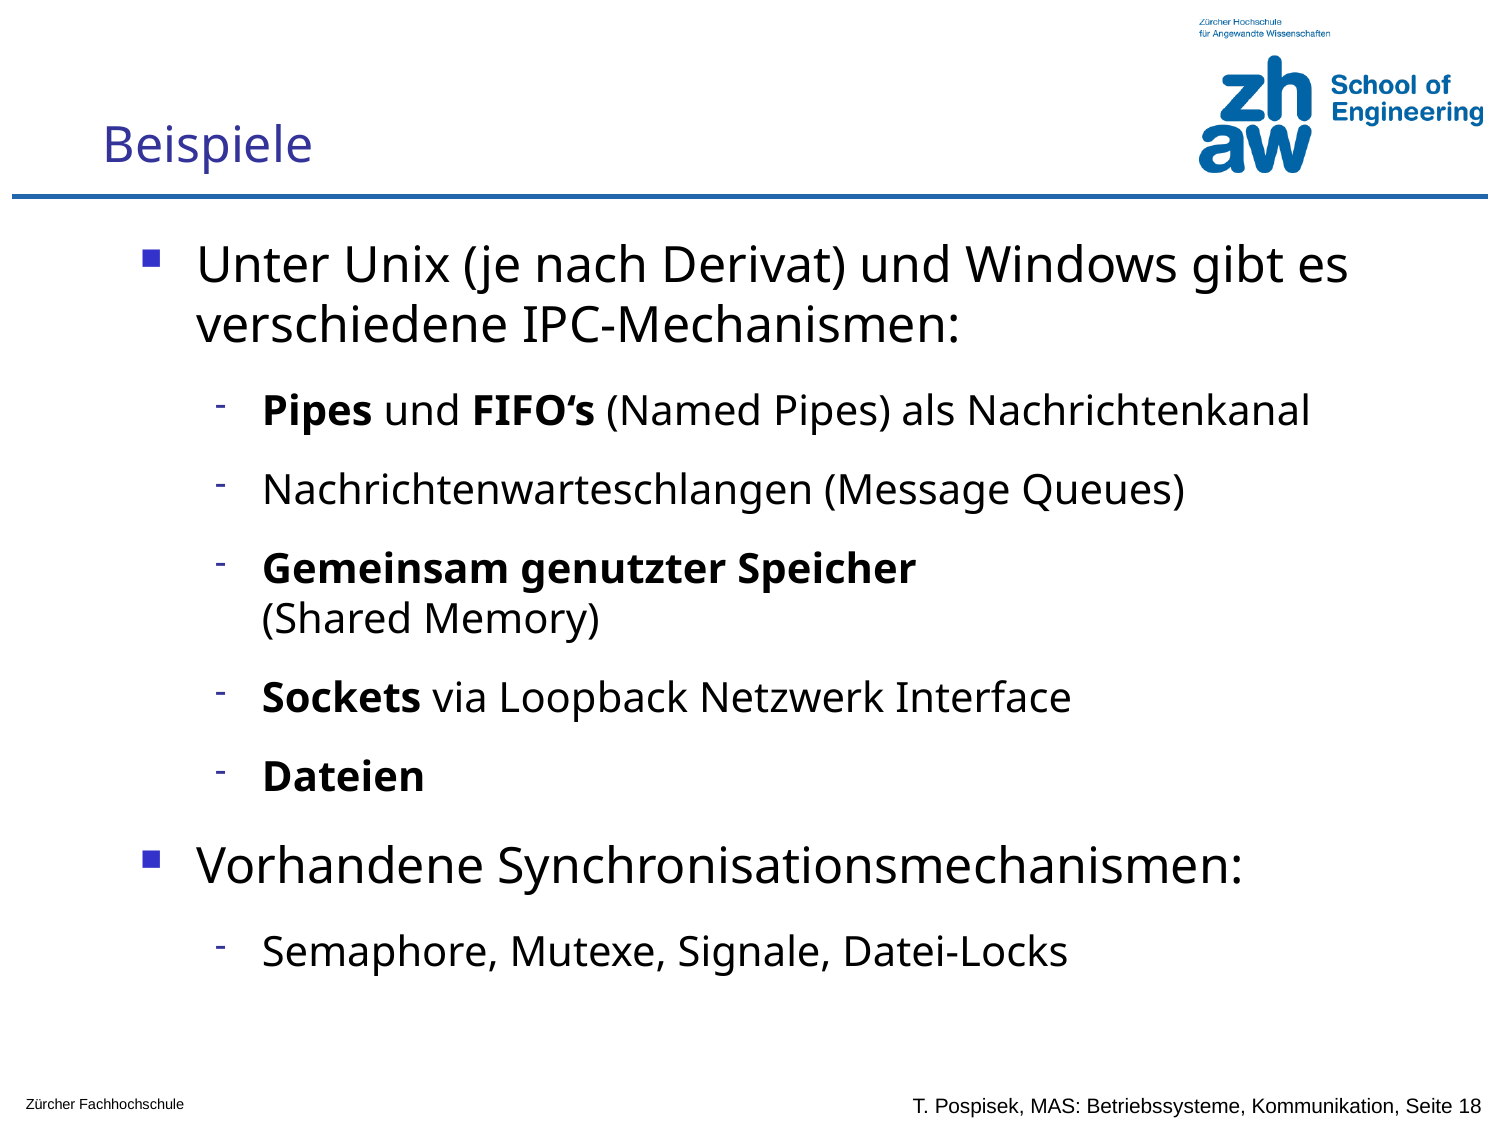

Beispiele
# Unter Unix (je nach Derivat) und Windows gibt es verschiedene IPC-Mechanismen:
Pipes und FIFO‘s (Named Pipes) als Nachrichtenkanal
Nachrichtenwarteschlangen (Message Queues)
Gemeinsam genutzter Speicher
(Shared Memory)
Sockets via Loopback Netzwerk Interface
Dateien
Vorhandene Synchronisationsmechanismen:
Semaphore, Mutexe, Signale, Datei-Locks